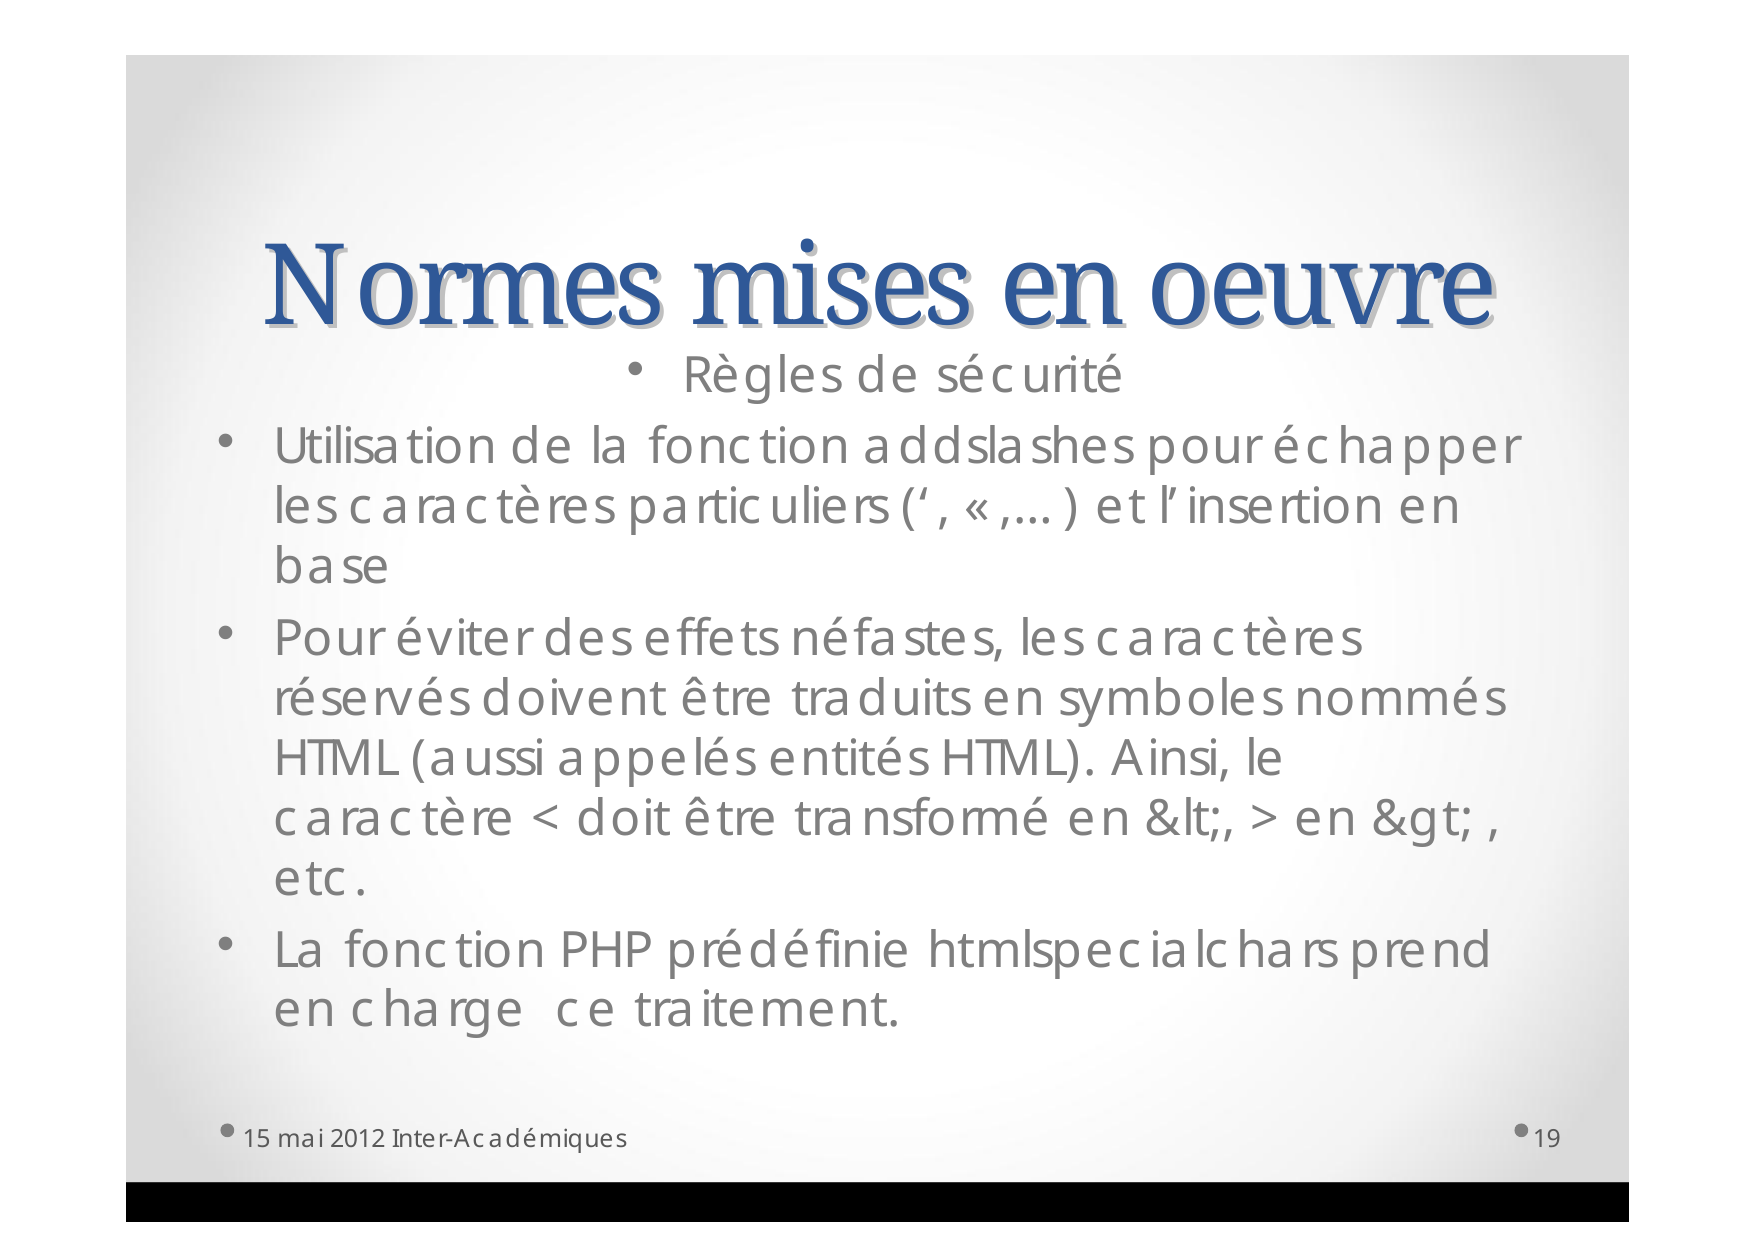

N
o
r
m
e
s
m
i
s
e
s
e
n
o
e
u
v
r
e
N
o
r
m
e
s
m
i
s
e
s
e
n
o
e
u
v
r
e
R
è
g
l
e
s
d
e
s
é
c
u
r
i
t
é
•
U
t
i
l
i
s
a
t
i
o
n
d
e
l
a
f
o
n
c
t
i
o
n
a
d
d
s
l
a
s
h
e
s
p
o
u
r
é
c
h
a
p
p
e
r
•
l
e
s
c
a
r
a
c
t
è
r
e
s
p
a
r
t
i
c
u
l
i
e
r
s
(
‘
,
«
,
…
)
e
t
l
’
i
n
s
e
r
t
i
o
n
e
n
b
a
s
e
P
o
u
r
é
v
i
t
e
r
d
e
s
e
f
f
e
t
s
n
é
f
a
s
t
e
s
,
l
e
s
c
a
r
a
c
t
è
r
e
s
•
r
é
s
e
r
v
é
s
d
o
i
v
e
n
t
ê
t
r
e
t
r
a
d
u
i
t
s
e
n
s
y
m
b
o
l
e
s
n
o
m
m
é
s
H
T
M
L
(
a
u
s
s
i
a
p
p
e
l
é
s
e
n
t
i
t
é
s
H
T
M
L
)
.
A
i
n
s
i
,
l
e
c
a
r
a
c
t
è
r
e
<
d
o
i
t
ê
t
r
e
t
r
a
n
s
f
o
r
m
é
e
n
&
l
t
;
,
>
e
n
&
g
t
;
,
e
t
c
.
L
a
f
o
n
c
t
i
o
n
P
H
P
p
r
é
d
é
f
i
n
i
e
h
t
m
l
s
p
e
c
i
a
l
c
h
a
r
s
p
r
e
n
d
•
e
n
c
h
a
r
g
e
c
e
t
r
a
i
t
e
m
e
n
t
.
1
5
m
a
i
2
0
1
2
I
n
t
e
r
-
A
c
a
d
é
m
i
q
u
e
s
1
9